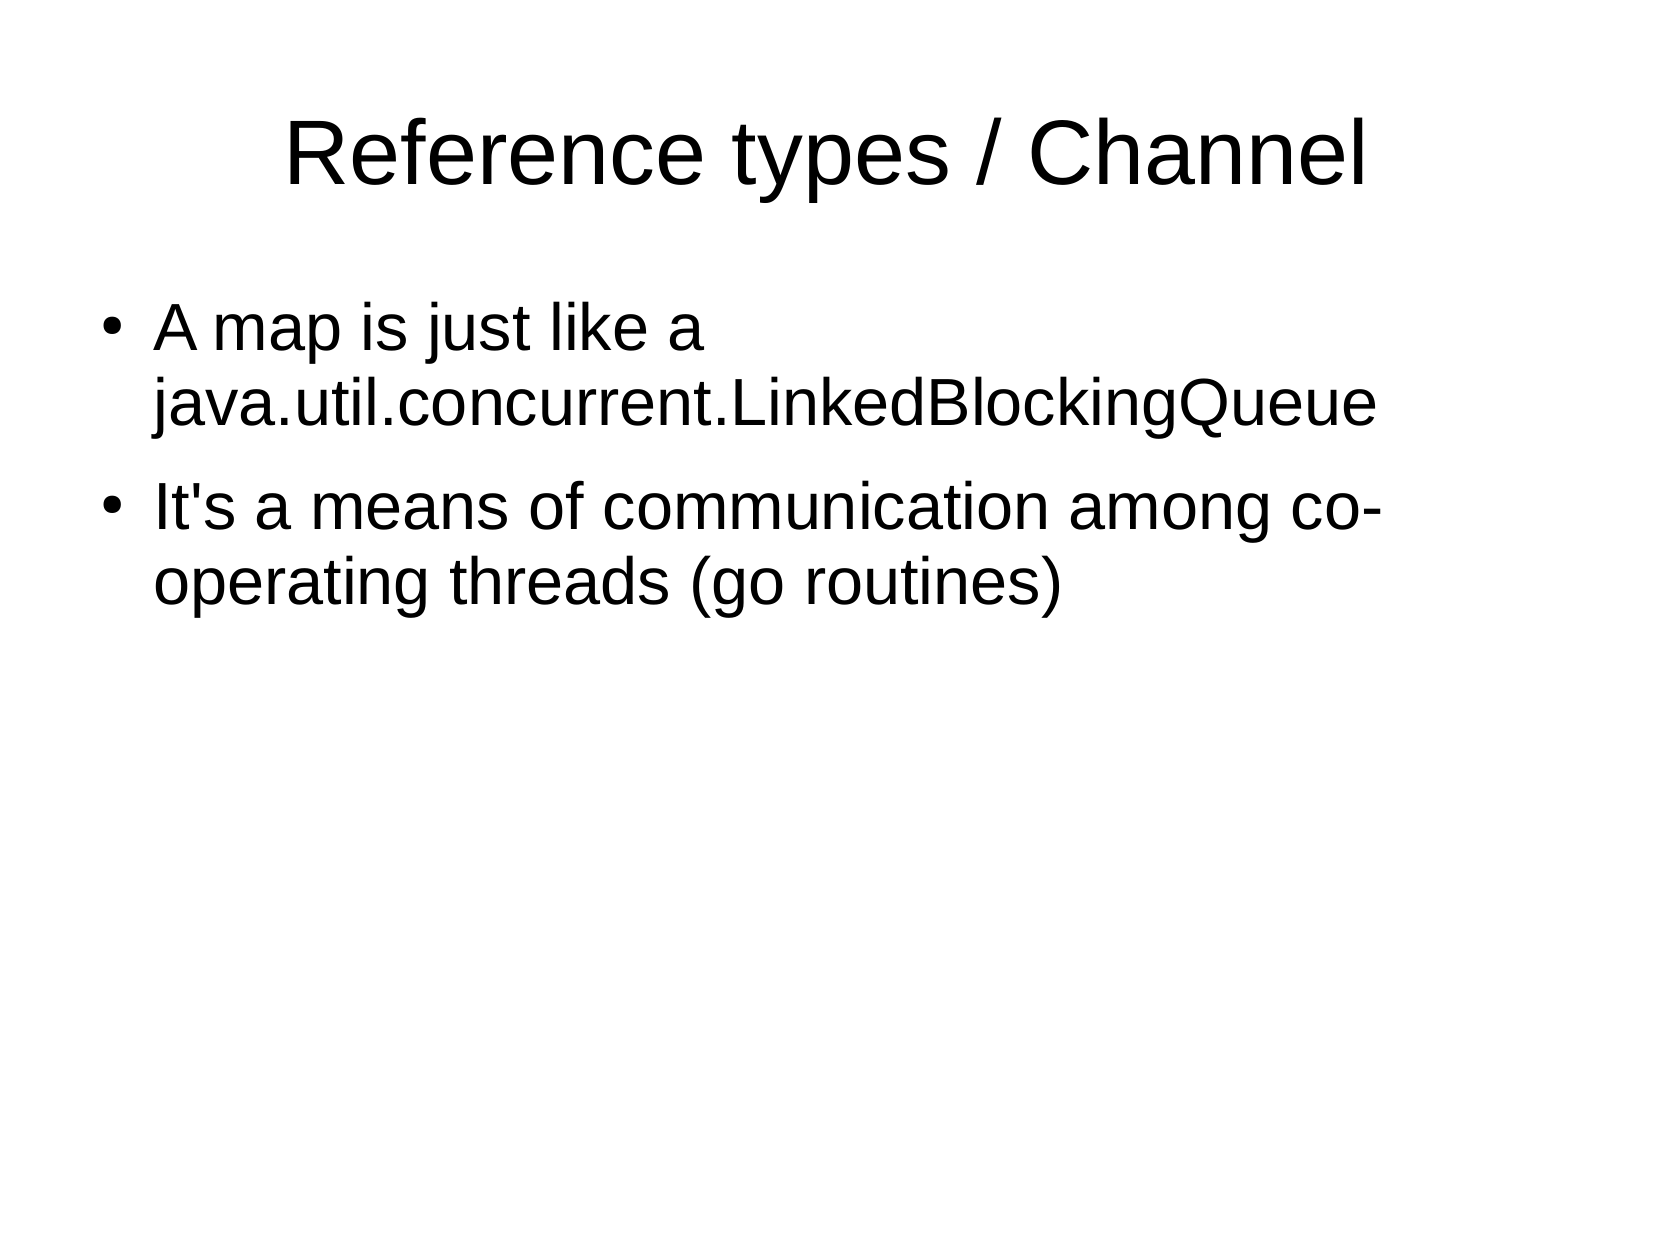

# Reference types / Channel
A map is just like a java.util.concurrent.LinkedBlockingQueue
It's a means of communication among co-operating threads (go routines)